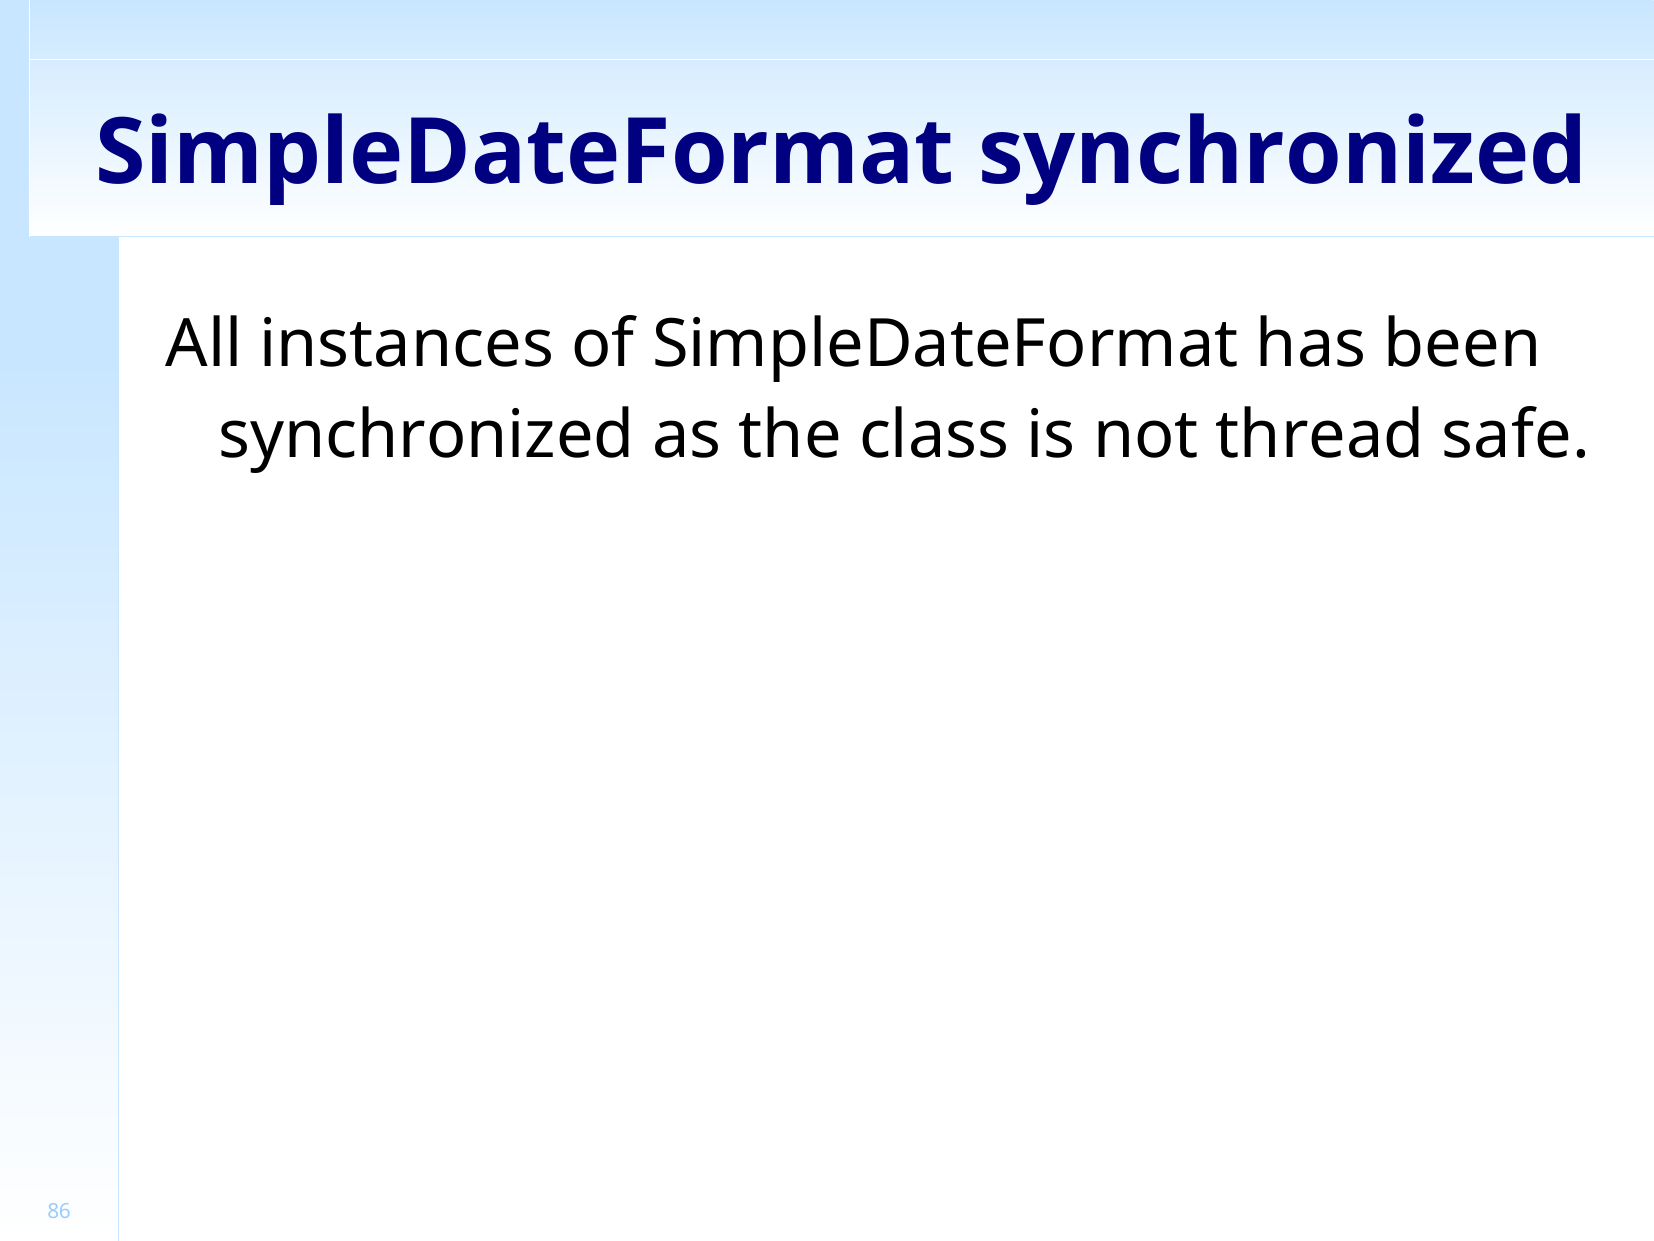

# SimpleDateFormat synchronized
All instances of SimpleDateFormat has been synchronized as the class is not thread safe.